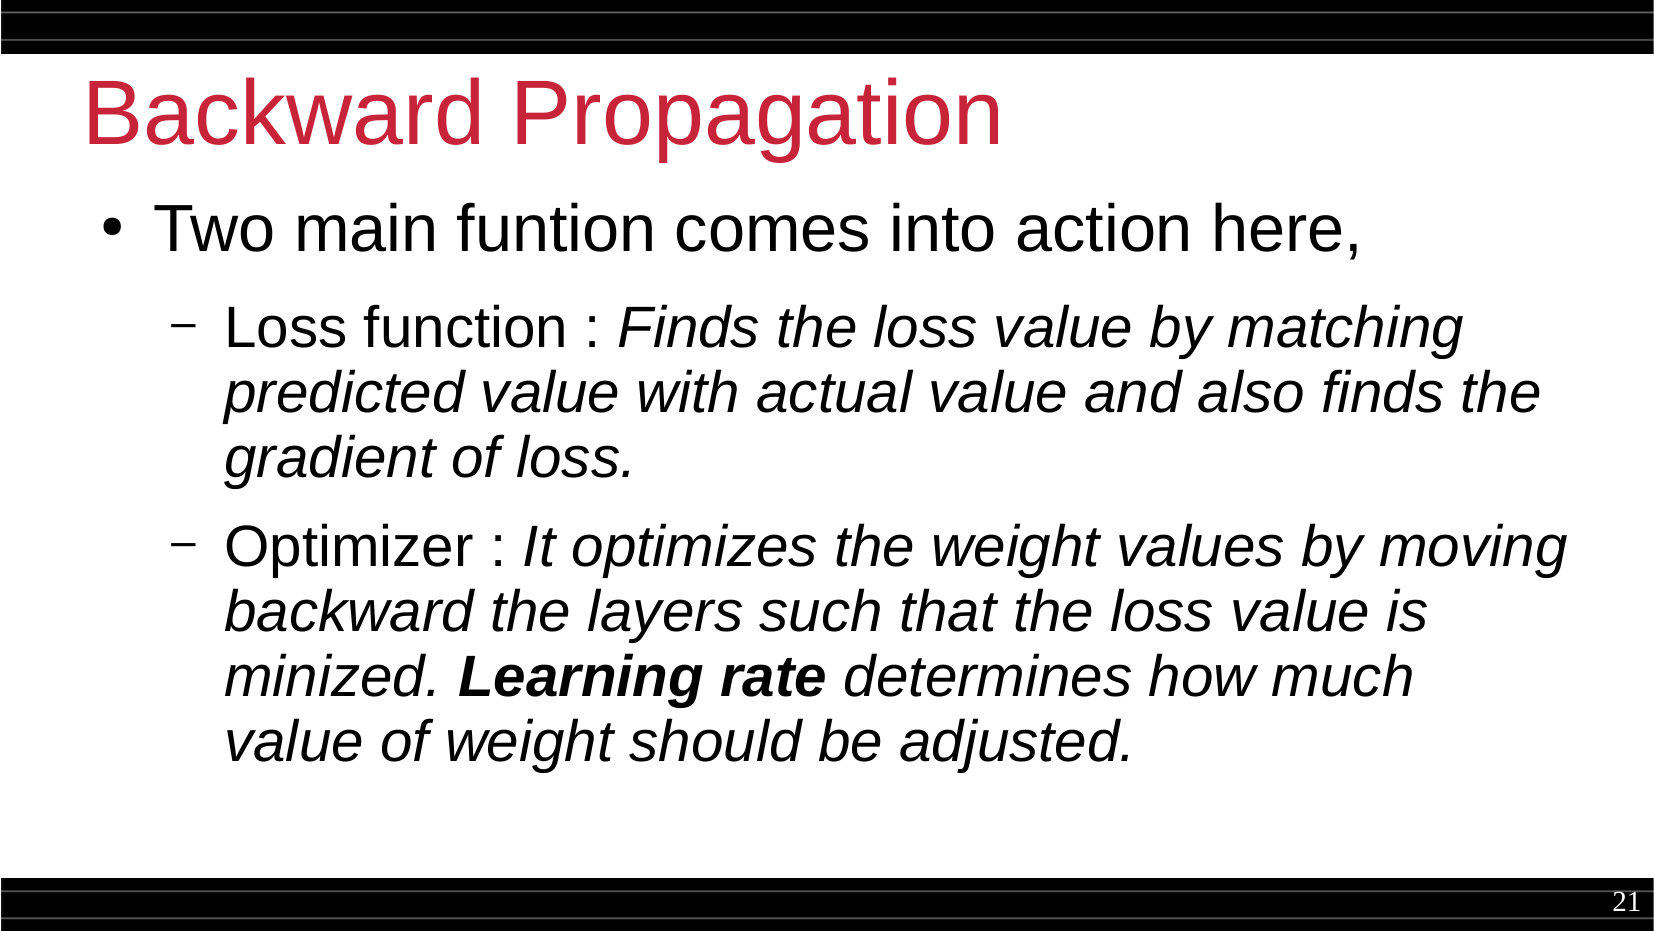

# Backward Propagation
Two main funtion comes into action here,
Loss function : Finds the loss value by matching predicted value with actual value and also finds the gradient of loss.
Optimizer : It optimizes the weight values by moving backward the layers such that the loss value is minized. Learning rate determines how much value of weight should be adjusted.